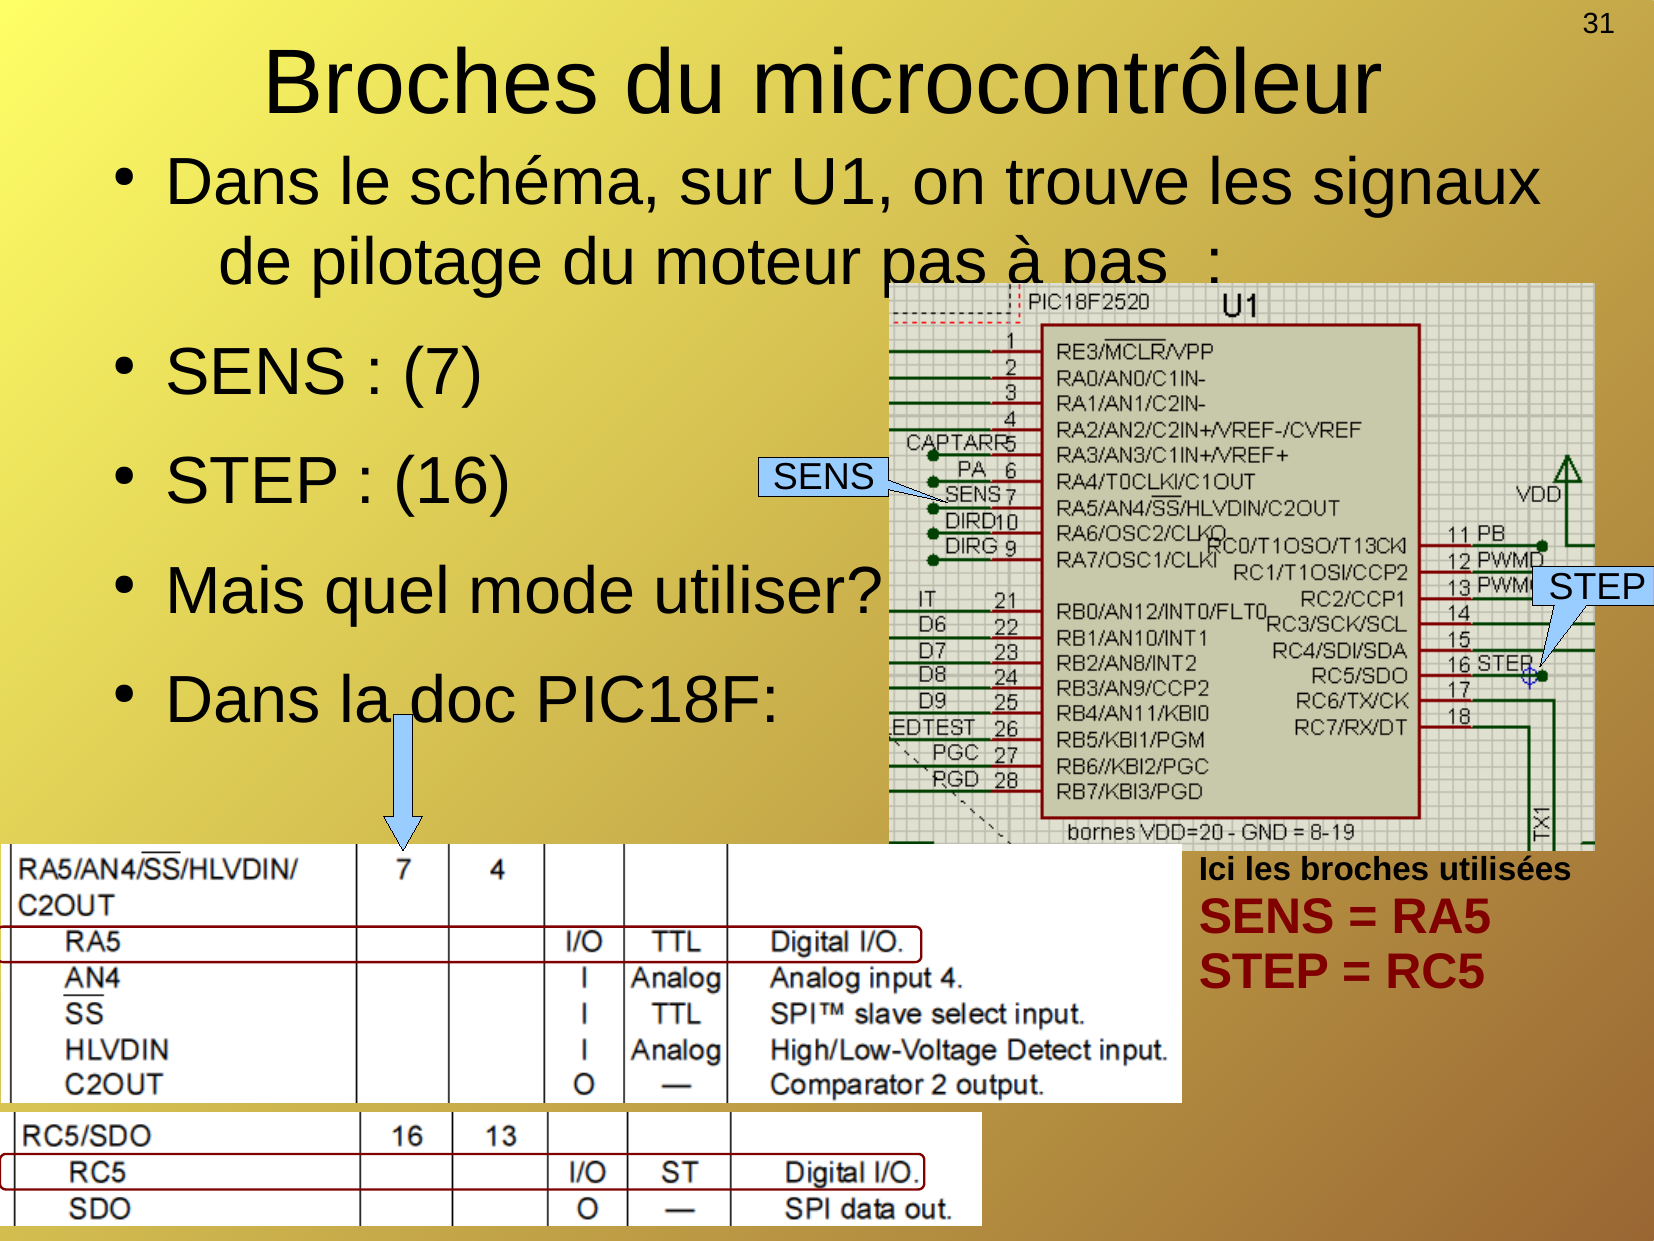

# Broches du microcontrôleur
Dans le schéma, sur U1, on trouve les signaux de pilotage du moteur pas à pas :
SENS : (7)
STEP : (16)
Mais quel mode utiliser?
Dans la doc PIC18F:
SENS
STEP
Ici les broches utilisées
SENS = RA5
STEP = RC5